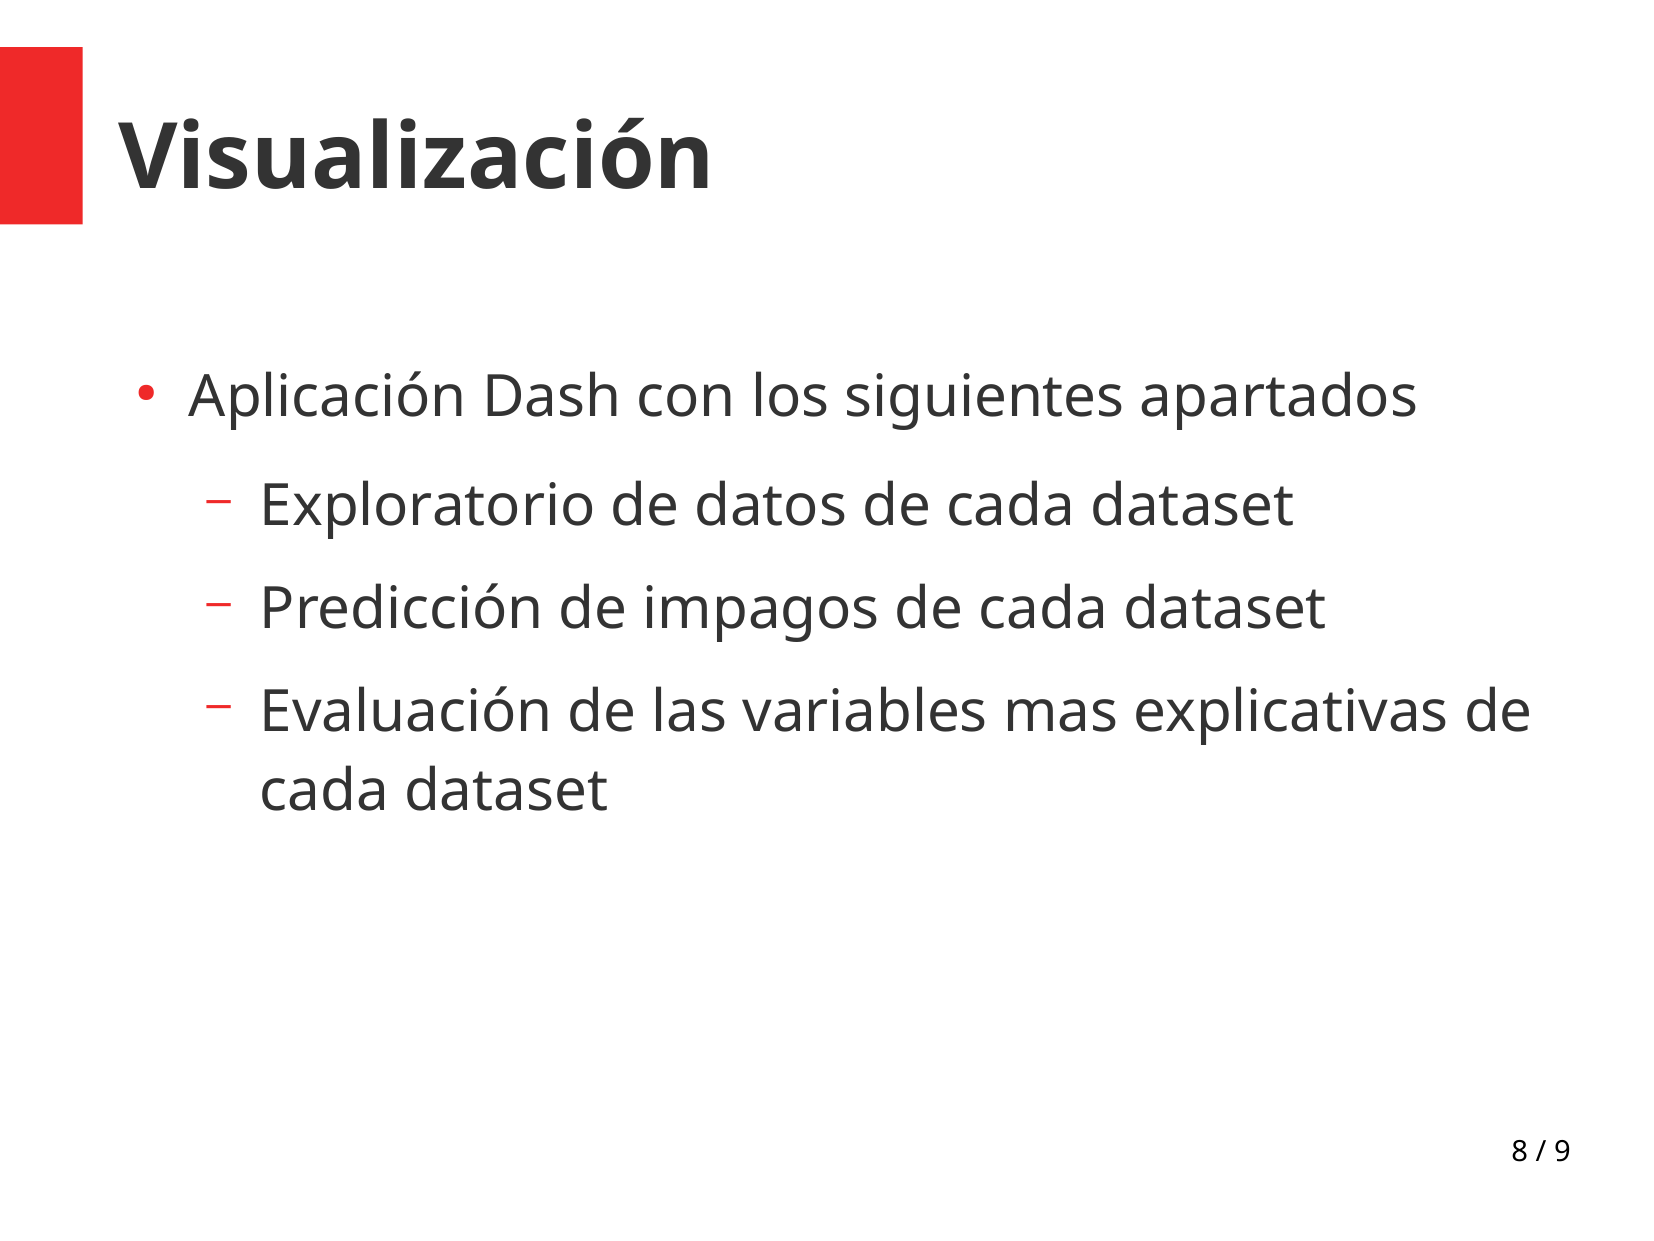

# Visualización
Aplicación Dash con los siguientes apartados
Exploratorio de datos de cada dataset
Predicción de impagos de cada dataset
Evaluación de las variables mas explicativas de cada dataset
8